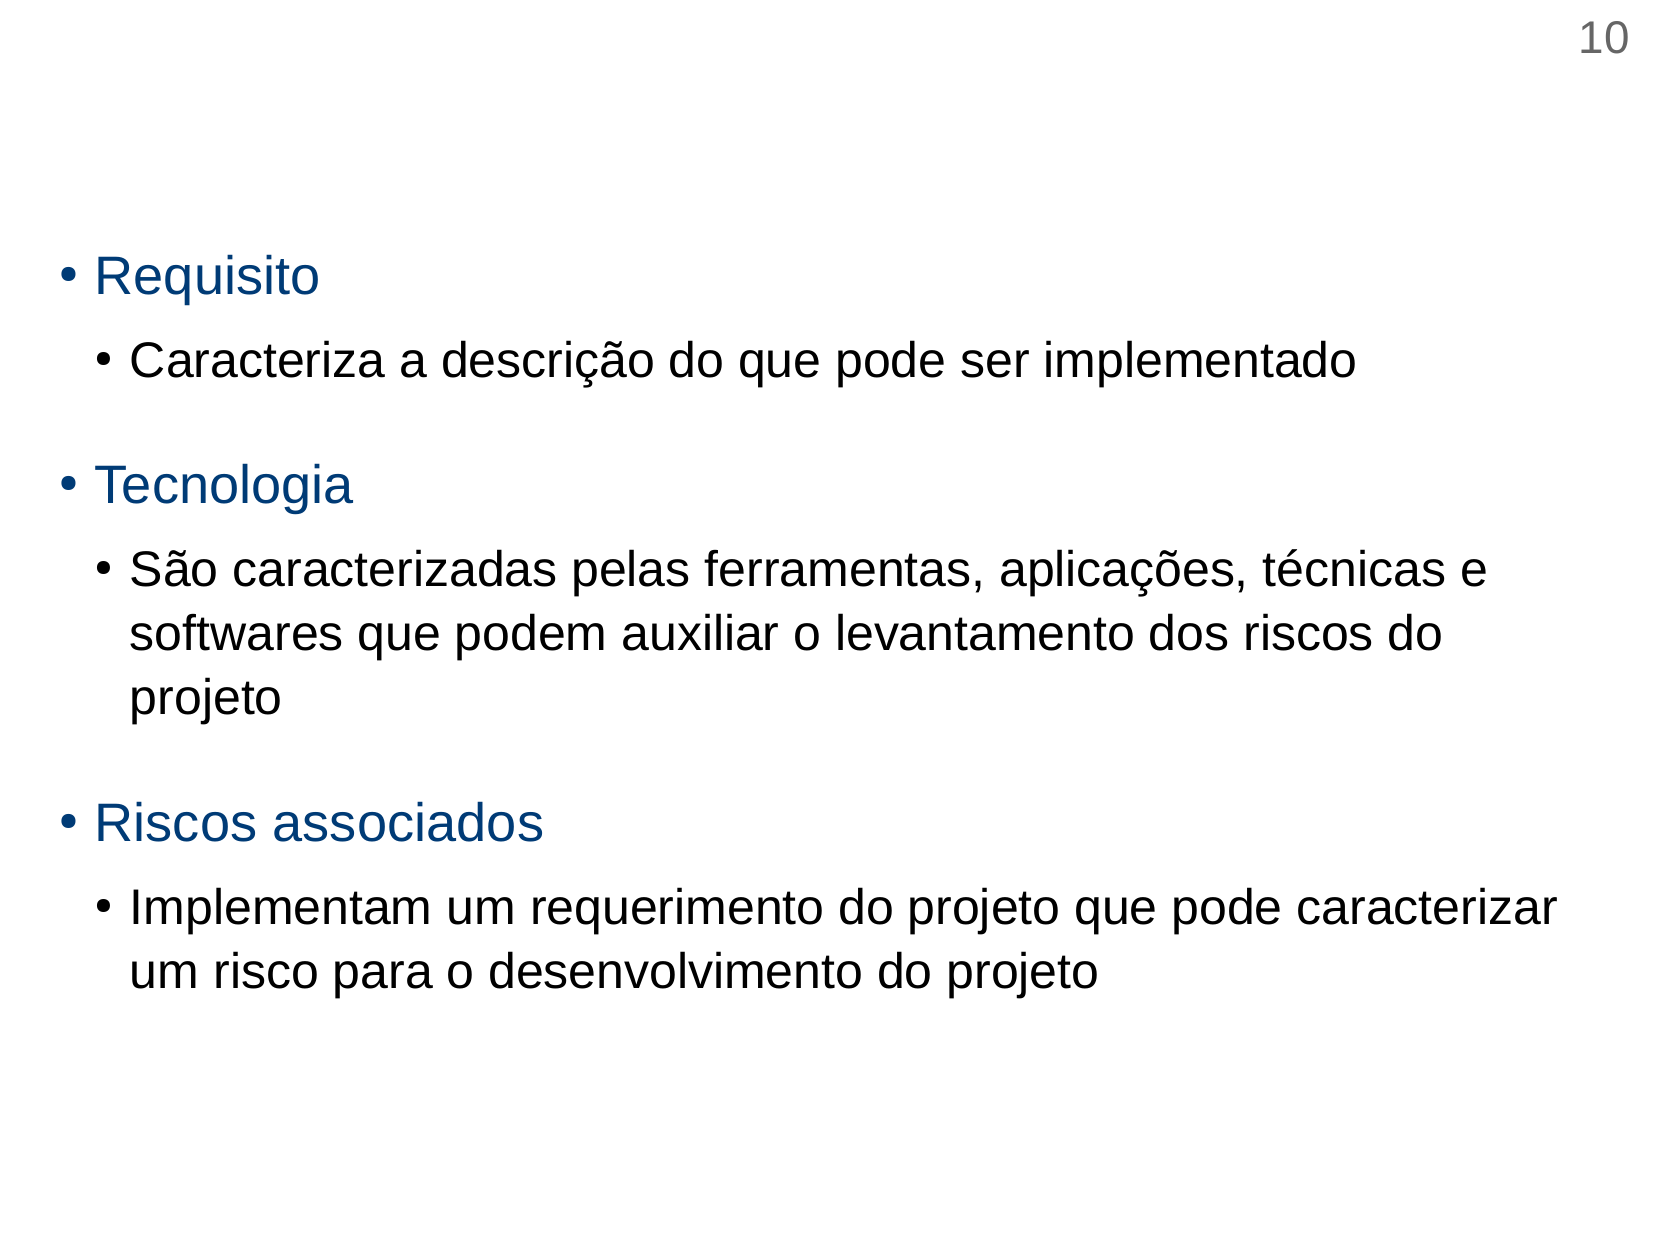

10
#
Requisito
Caracteriza a descrição do que pode ser implementado
Tecnologia
São caracterizadas pelas ferramentas, aplicações, técnicas e softwares que podem auxiliar o levantamento dos riscos do projeto
Riscos associados
Implementam um requerimento do projeto que pode caracterizar um risco para o desenvolvimento do projeto